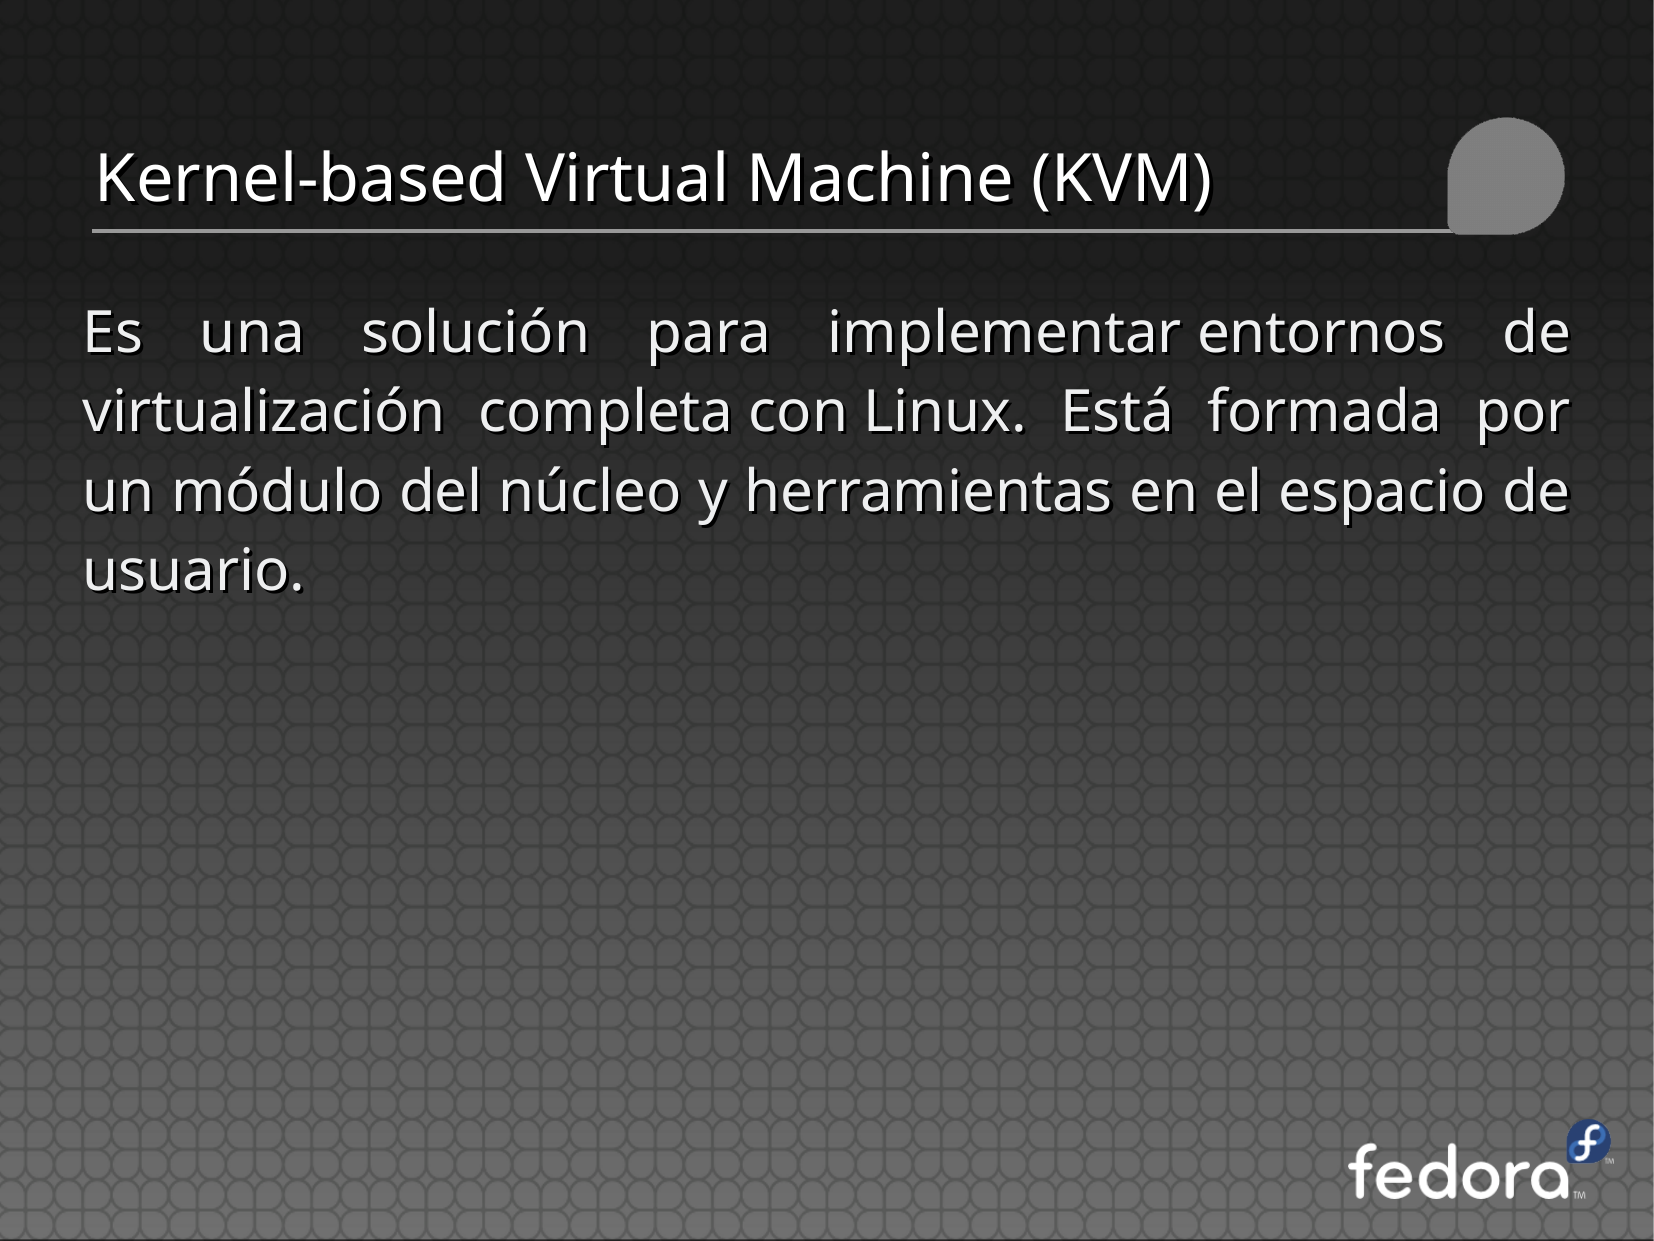

Kernel-based Virtual Machine (KVM)
# Es una solución para implementar entornos de virtualización completa con Linux. Está formada por un módulo del núcleo y herramientas en el espacio de usuario.